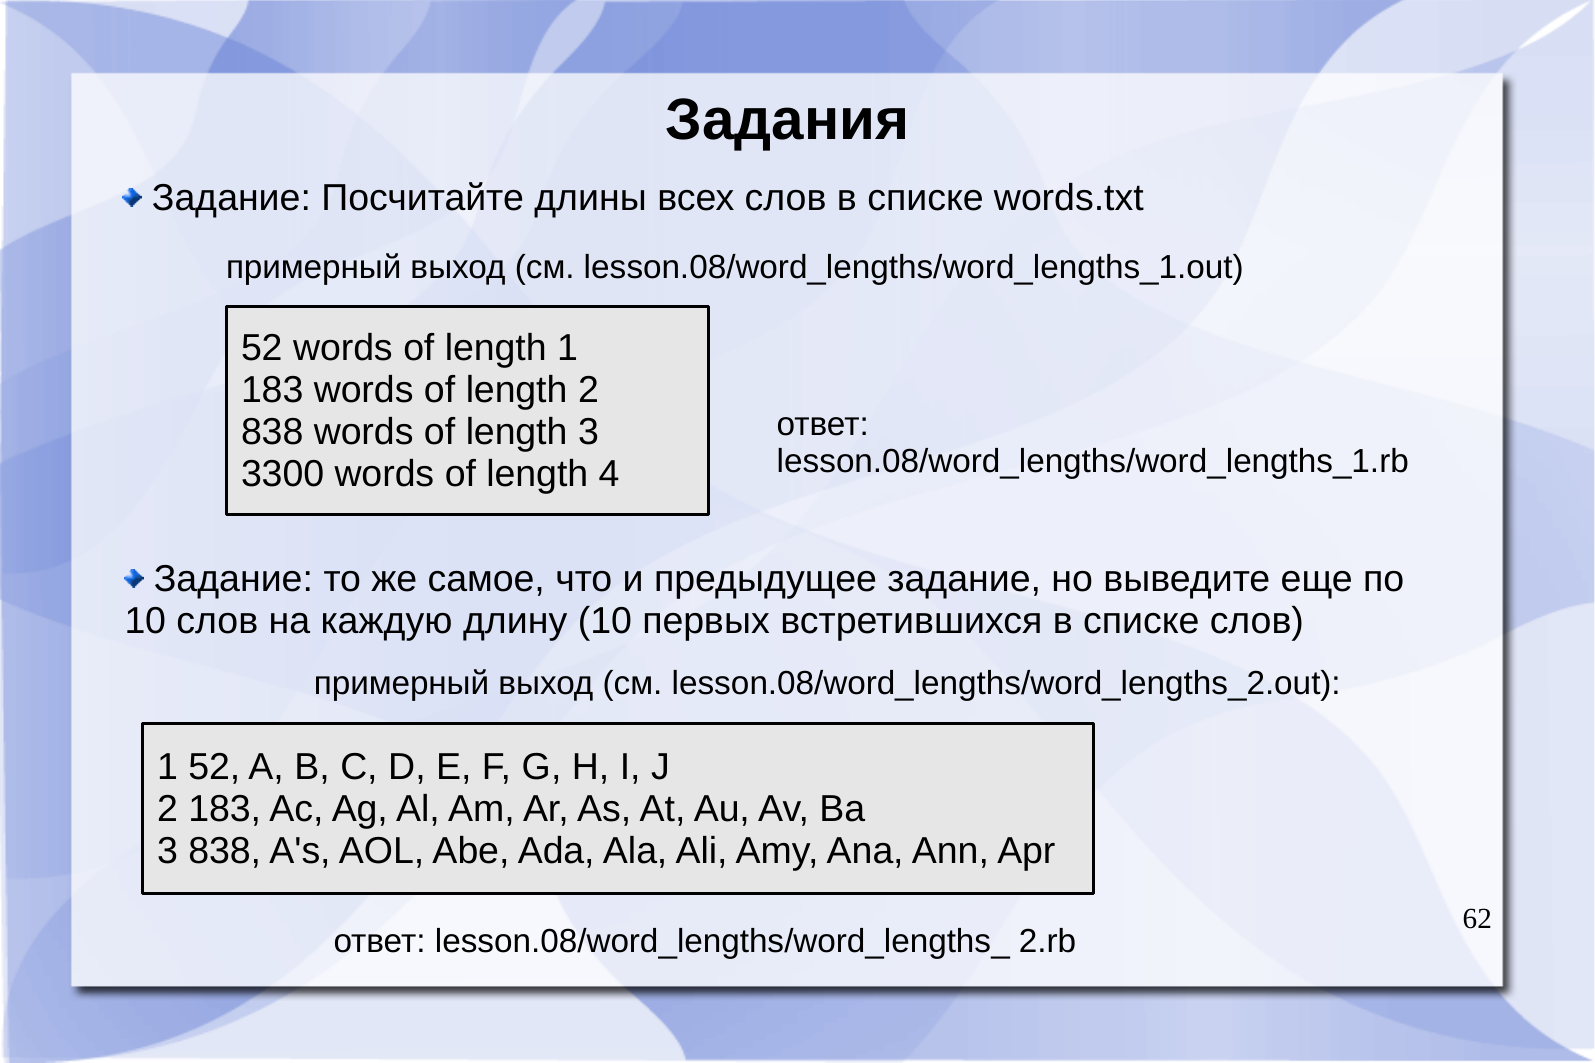

# Задания
 Задание: Посчитайте длины всех слов в списке words.txt
примерный выход (см. lesson.08/word_lengths/word_lengths_1.out)
52 words of length 1
183 words of length 2
838 words of length 3
3300 words of length 4
ответ:
lesson.08/word_lengths/word_lengths_1.rb
 Задание: то же самое, что и предыдущее задание, но выведите еще по 10 слов на каждую длину (10 первых встретившихся в списке слов)
 примерный выход (см. lesson.08/word_lengths/word_lengths_2.out):
1 52, A, B, C, D, E, F, G, H, I, J
2 183, Ac, Ag, Al, Am, Ar, As, At, Au, Av, Ba
3 838, A's, AOL, Abe, Ada, Ala, Ali, Amy, Ana, Ann, Apr
62
ответ: lesson.08/word_lengths/word_lengths_ 2.rb